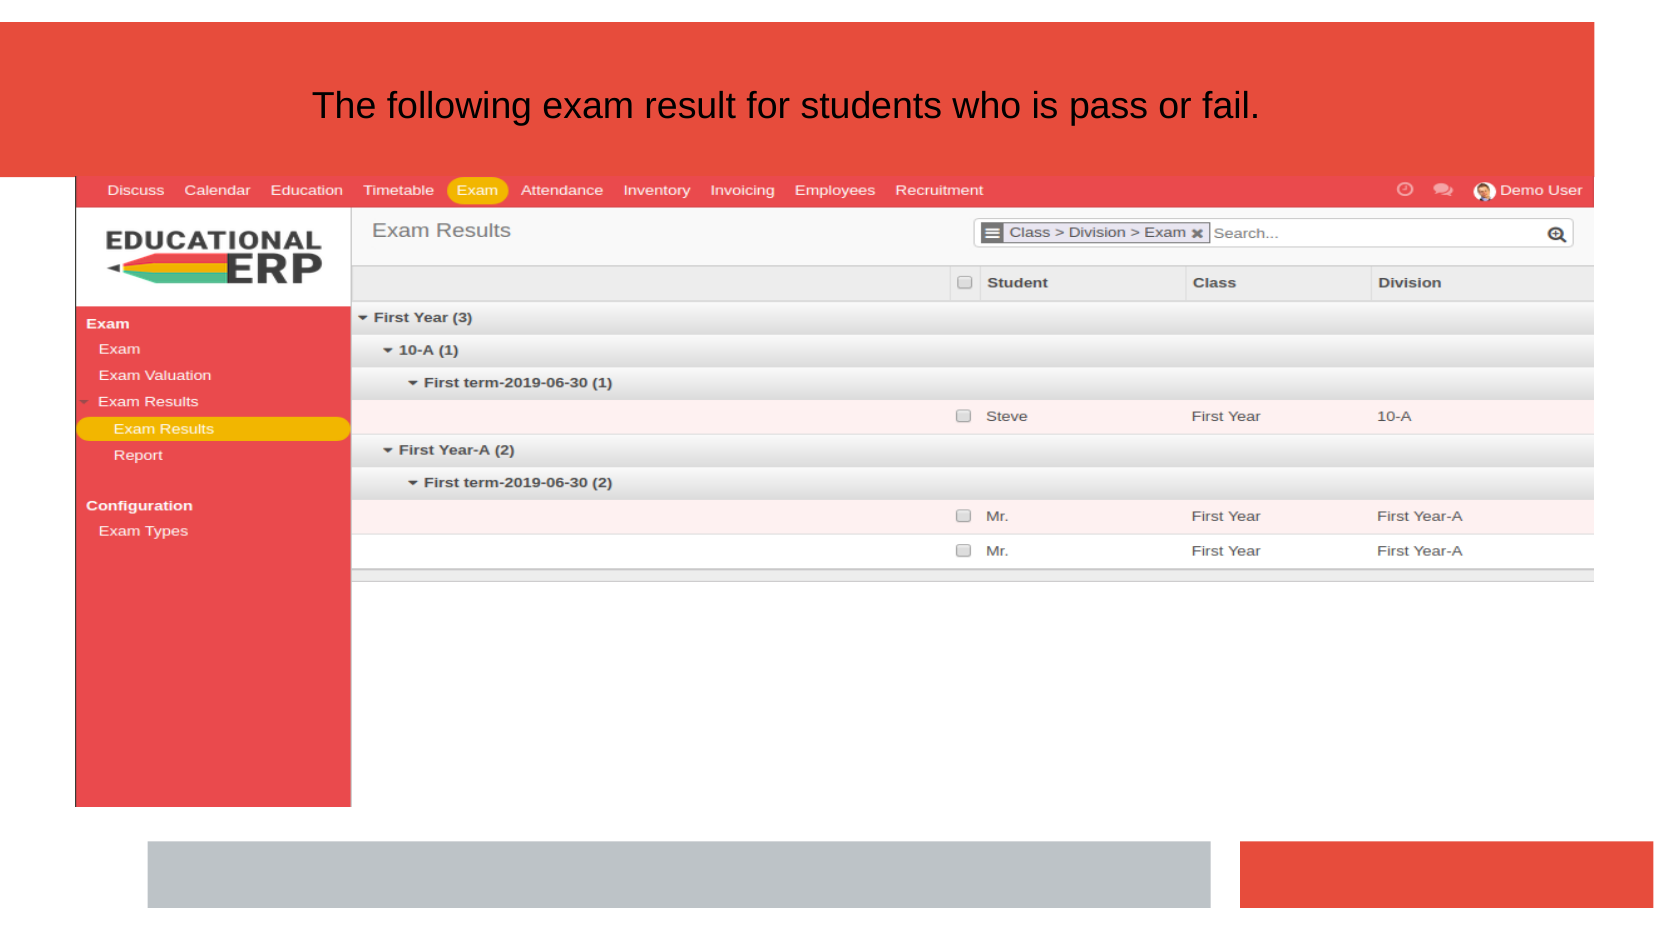

The following exam result for students who is pass or fail.